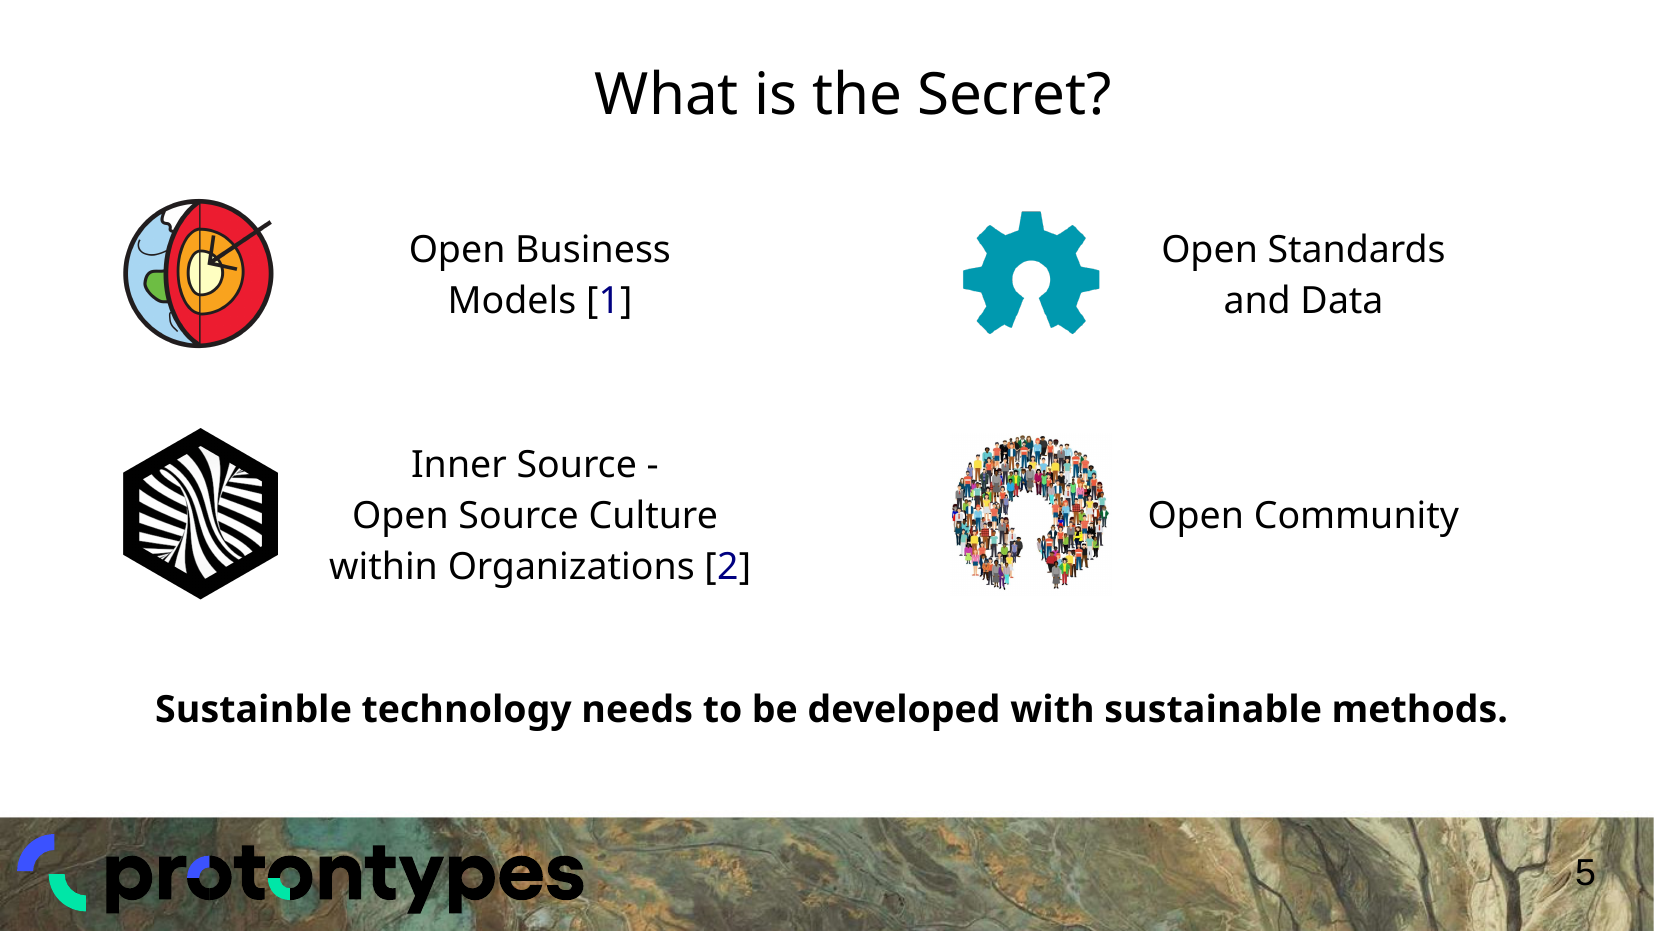

# What is the Secret?
Open Business Models [1]
Open Standards and Data
Inner Source -
Open Source Culture
within Organizations [2]
Open Community
Sustainble technology needs to be developed with sustainable methods.
5